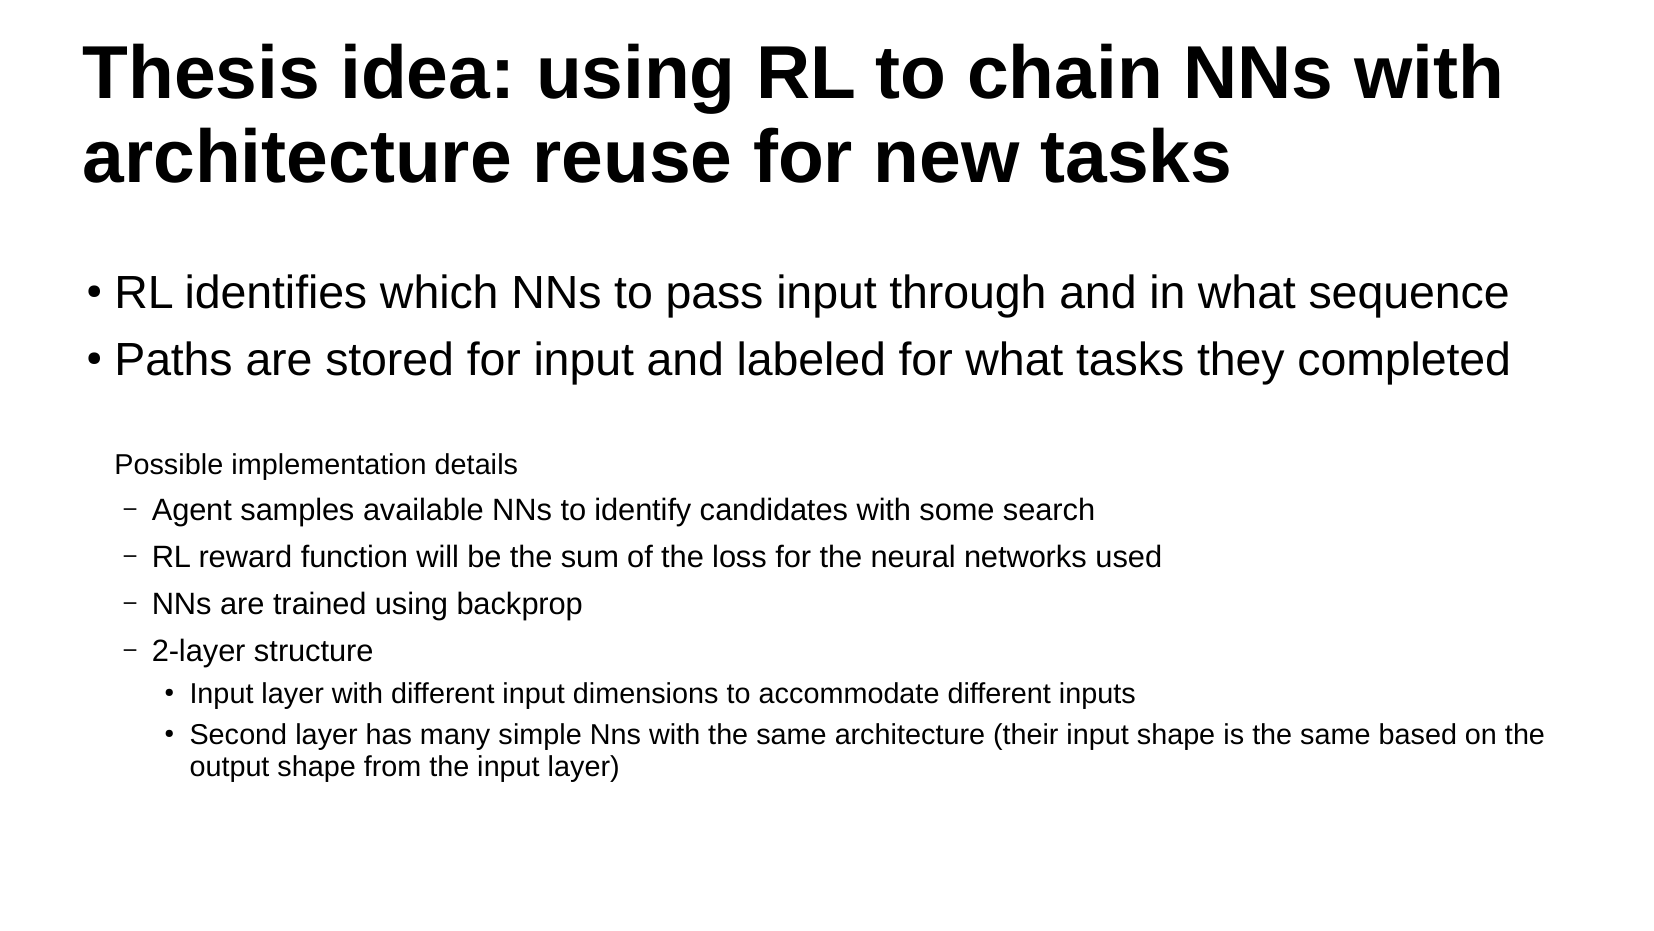

# Thesis idea: using RL to chain NNs with architecture reuse for new tasks
RL identifies which NNs to pass input through and in what sequence
Paths are stored for input and labeled for what tasks they completed
Possible implementation details
Agent samples available NNs to identify candidates with some search
RL reward function will be the sum of the loss for the neural networks used
NNs are trained using backprop
2-layer structure
Input layer with different input dimensions to accommodate different inputs
Second layer has many simple Nns with the same architecture (their input shape is the same based on the output shape from the input layer)